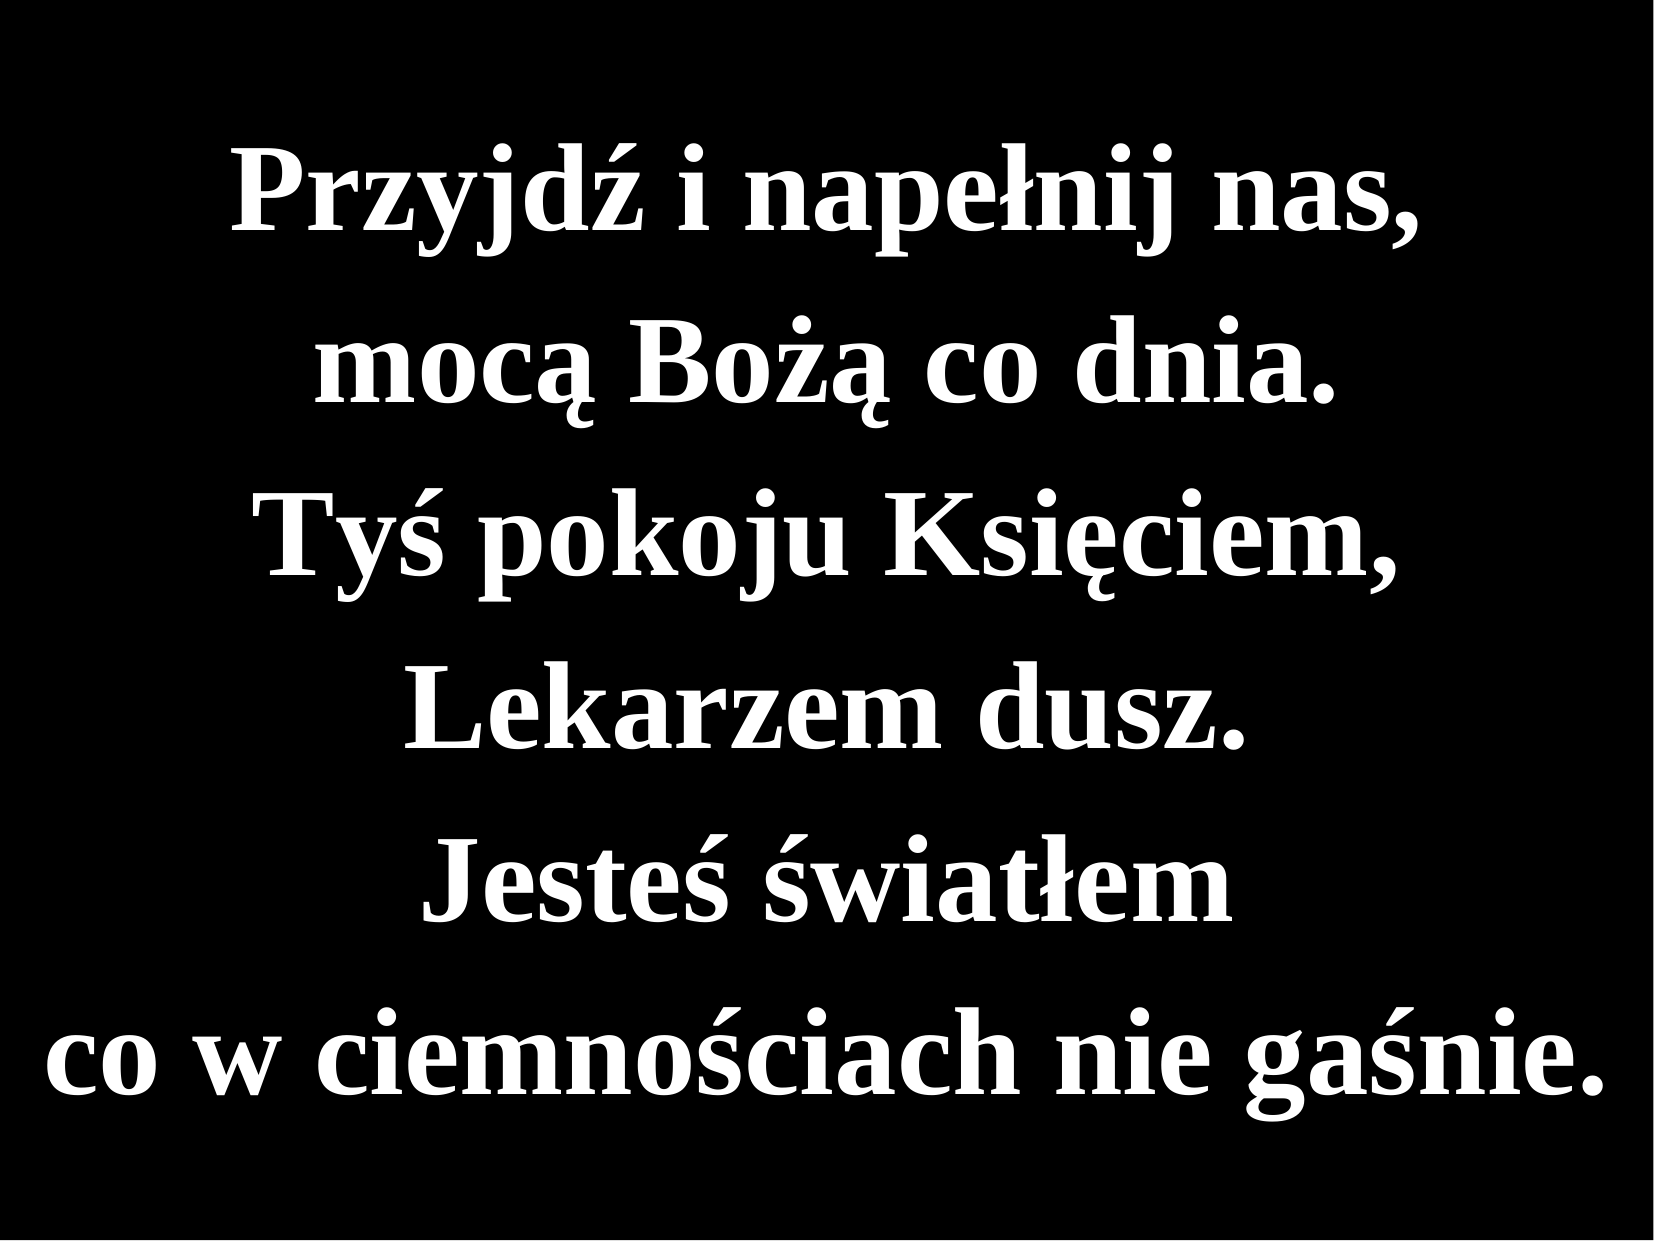

# Przyjdź i napełnij nas, ppp mocą Bożą co dnia. ppp Tyś pokoju Księciem, ppp Lekarzem dusz. ppp Jesteś światłem ppp co w ciemnościach nie gaśnie.